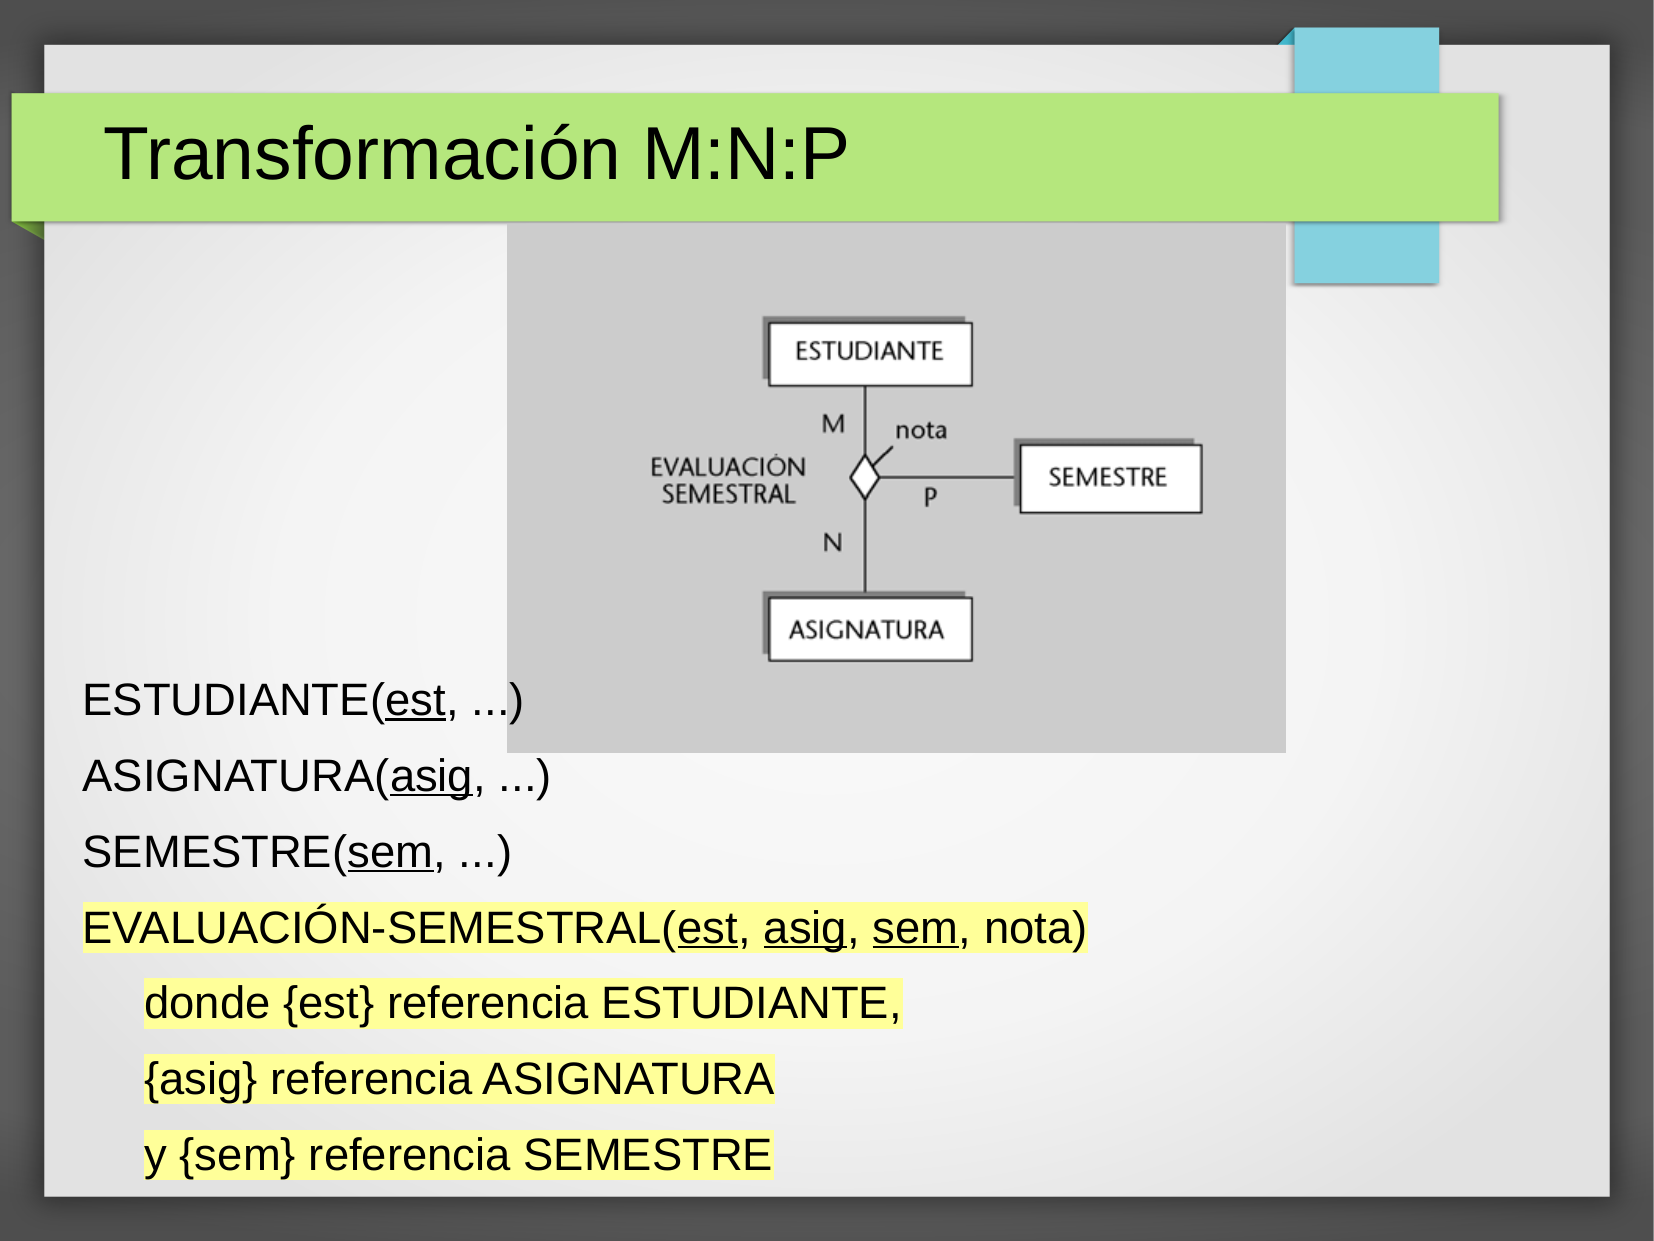

# Transformación M:N:P
ESTUDIANTE(est, ...)
ASIGNATURA(asig, ...)
SEMESTRE(sem, ...)
EVALUACIÓN-SEMESTRAL(est, asig, sem, nota)
donde {est} referencia ESTUDIANTE,
{asig} referencia ASIGNATURA
y {sem} referencia SEMESTRE